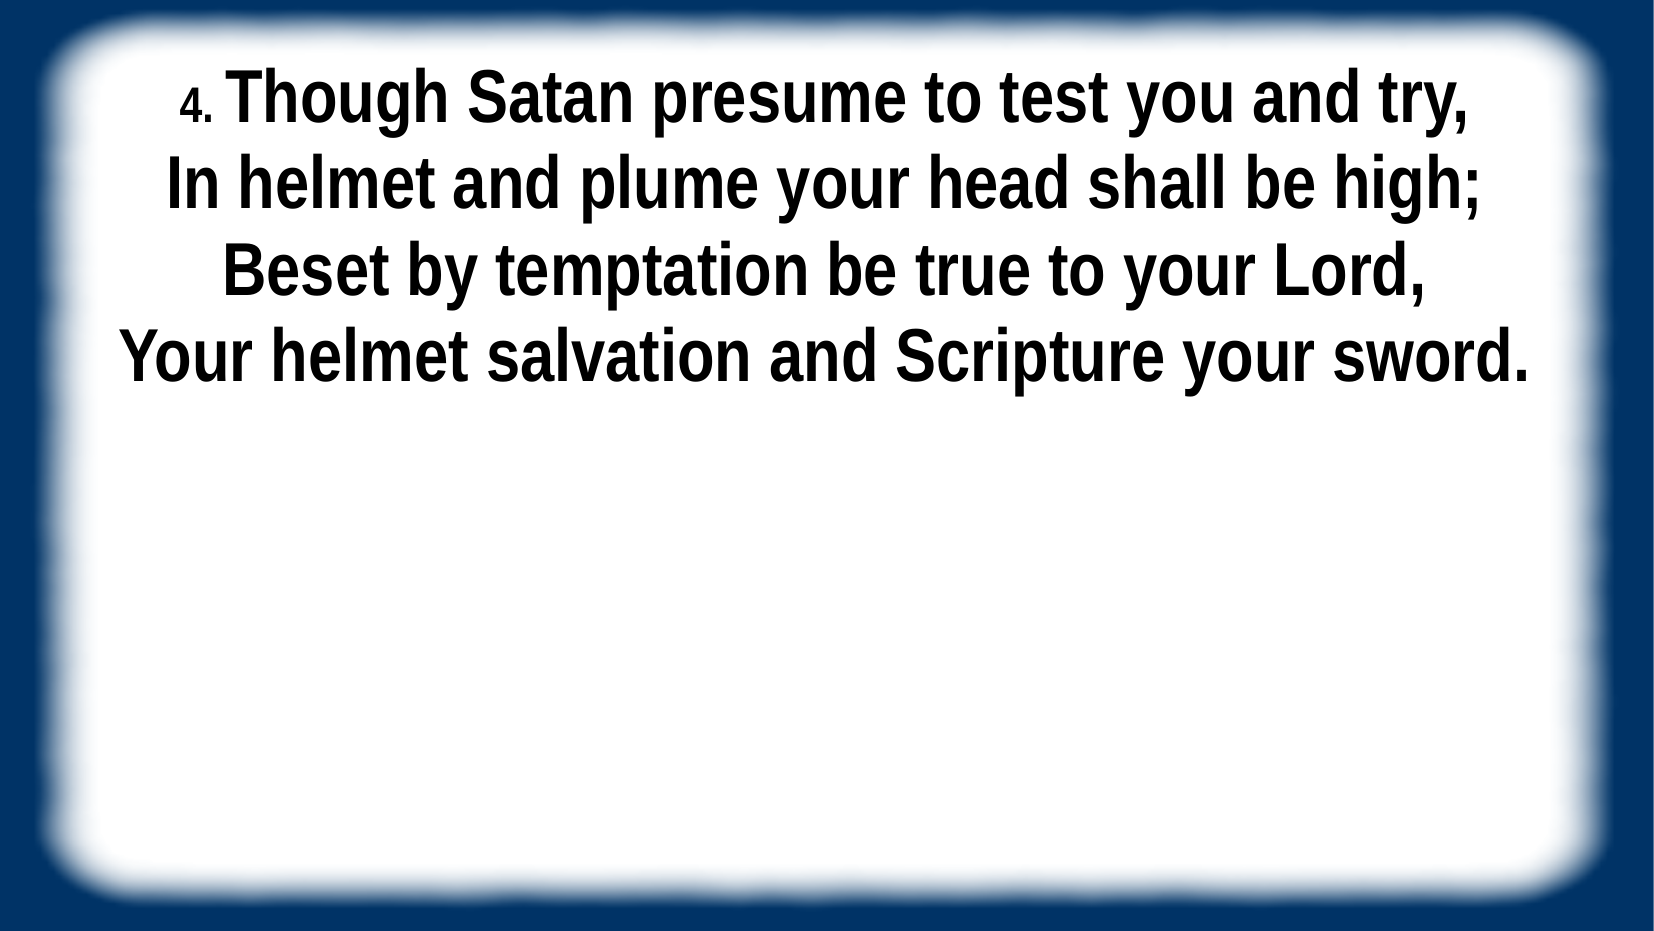

4. Though Satan presume to test you and try,
In helmet and plume your head shall be high;
Beset by temptation be true to your Lord,
Your helmet salvation and Scripture your sword.